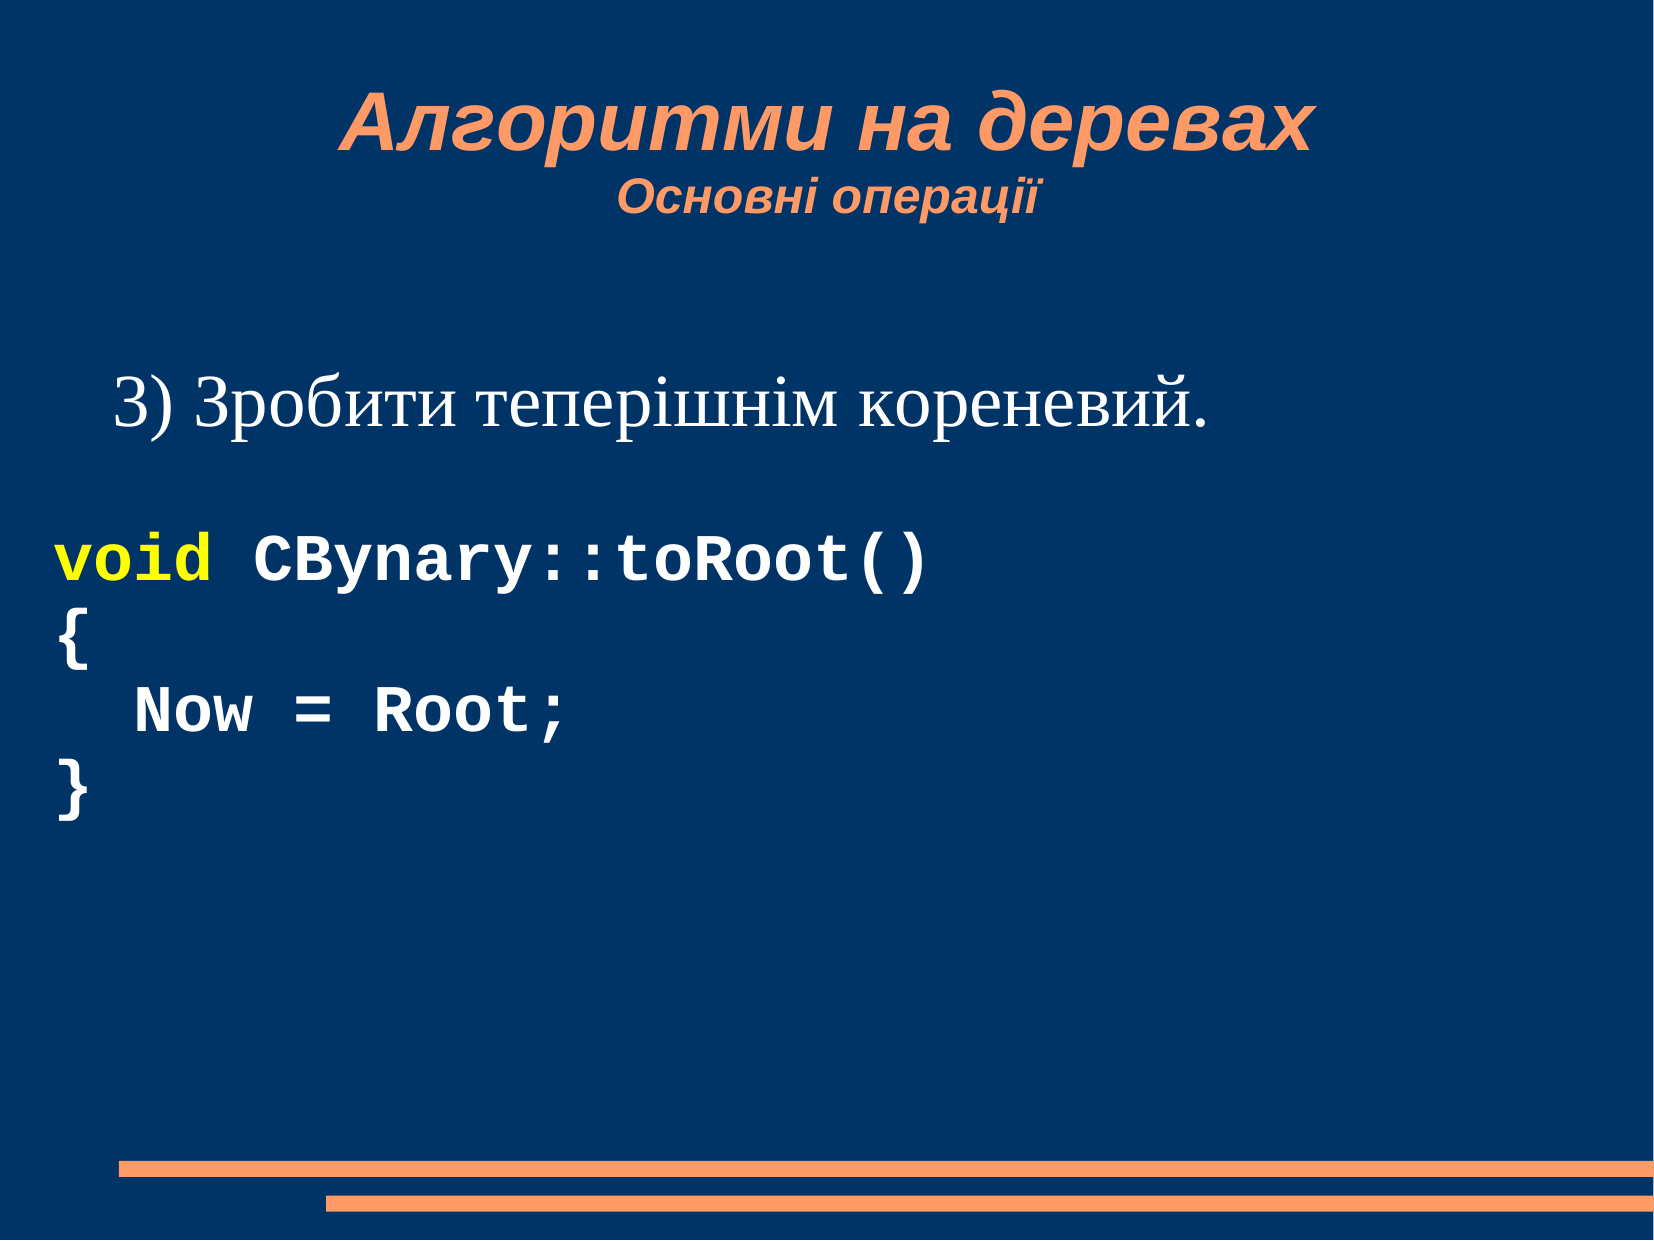

# Алгоритми на деревах Основні операції
3) Зробити теперішнім кореневий.
void CBynary::toRoot()
{
 Now = Root;
}